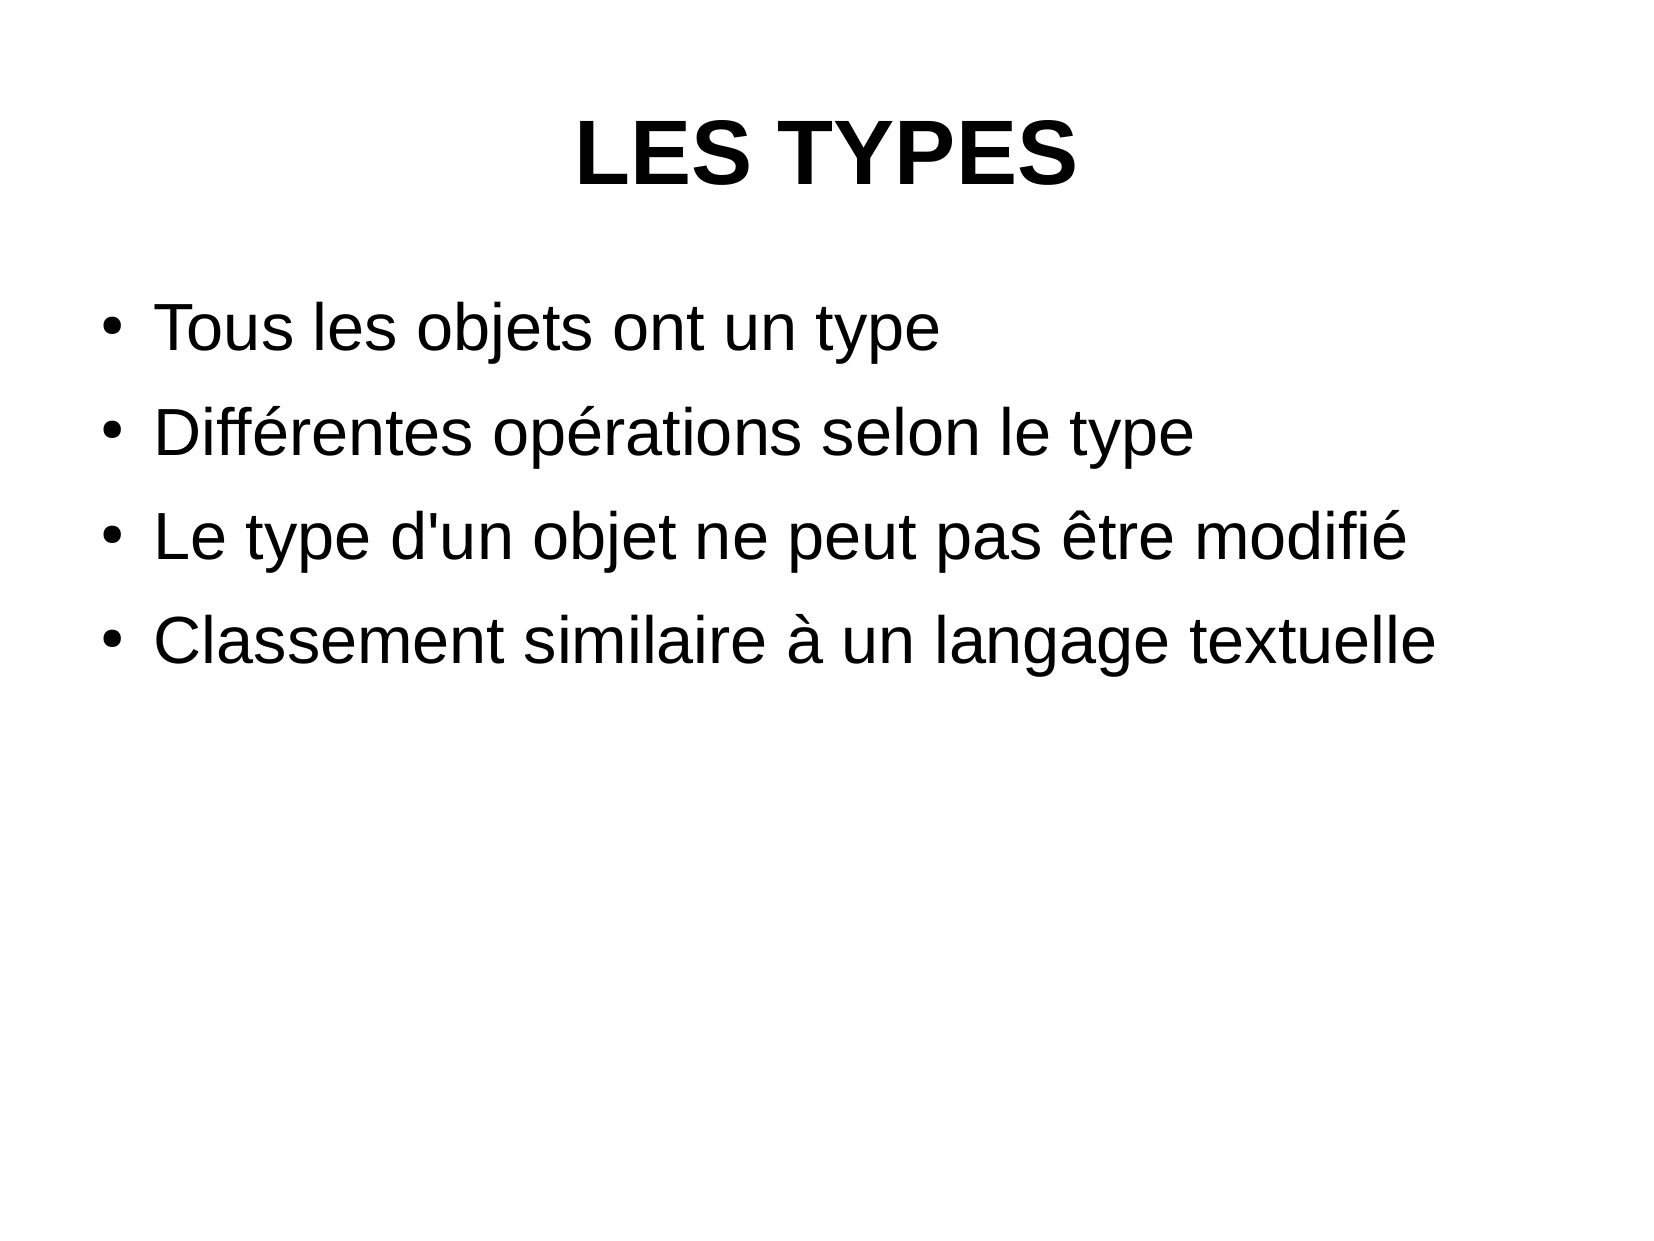

# LES TYPES
Tous les objets ont un type
Différentes opérations selon le type
Le type d'un objet ne peut pas être modifié
Classement similaire à un langage textuelle